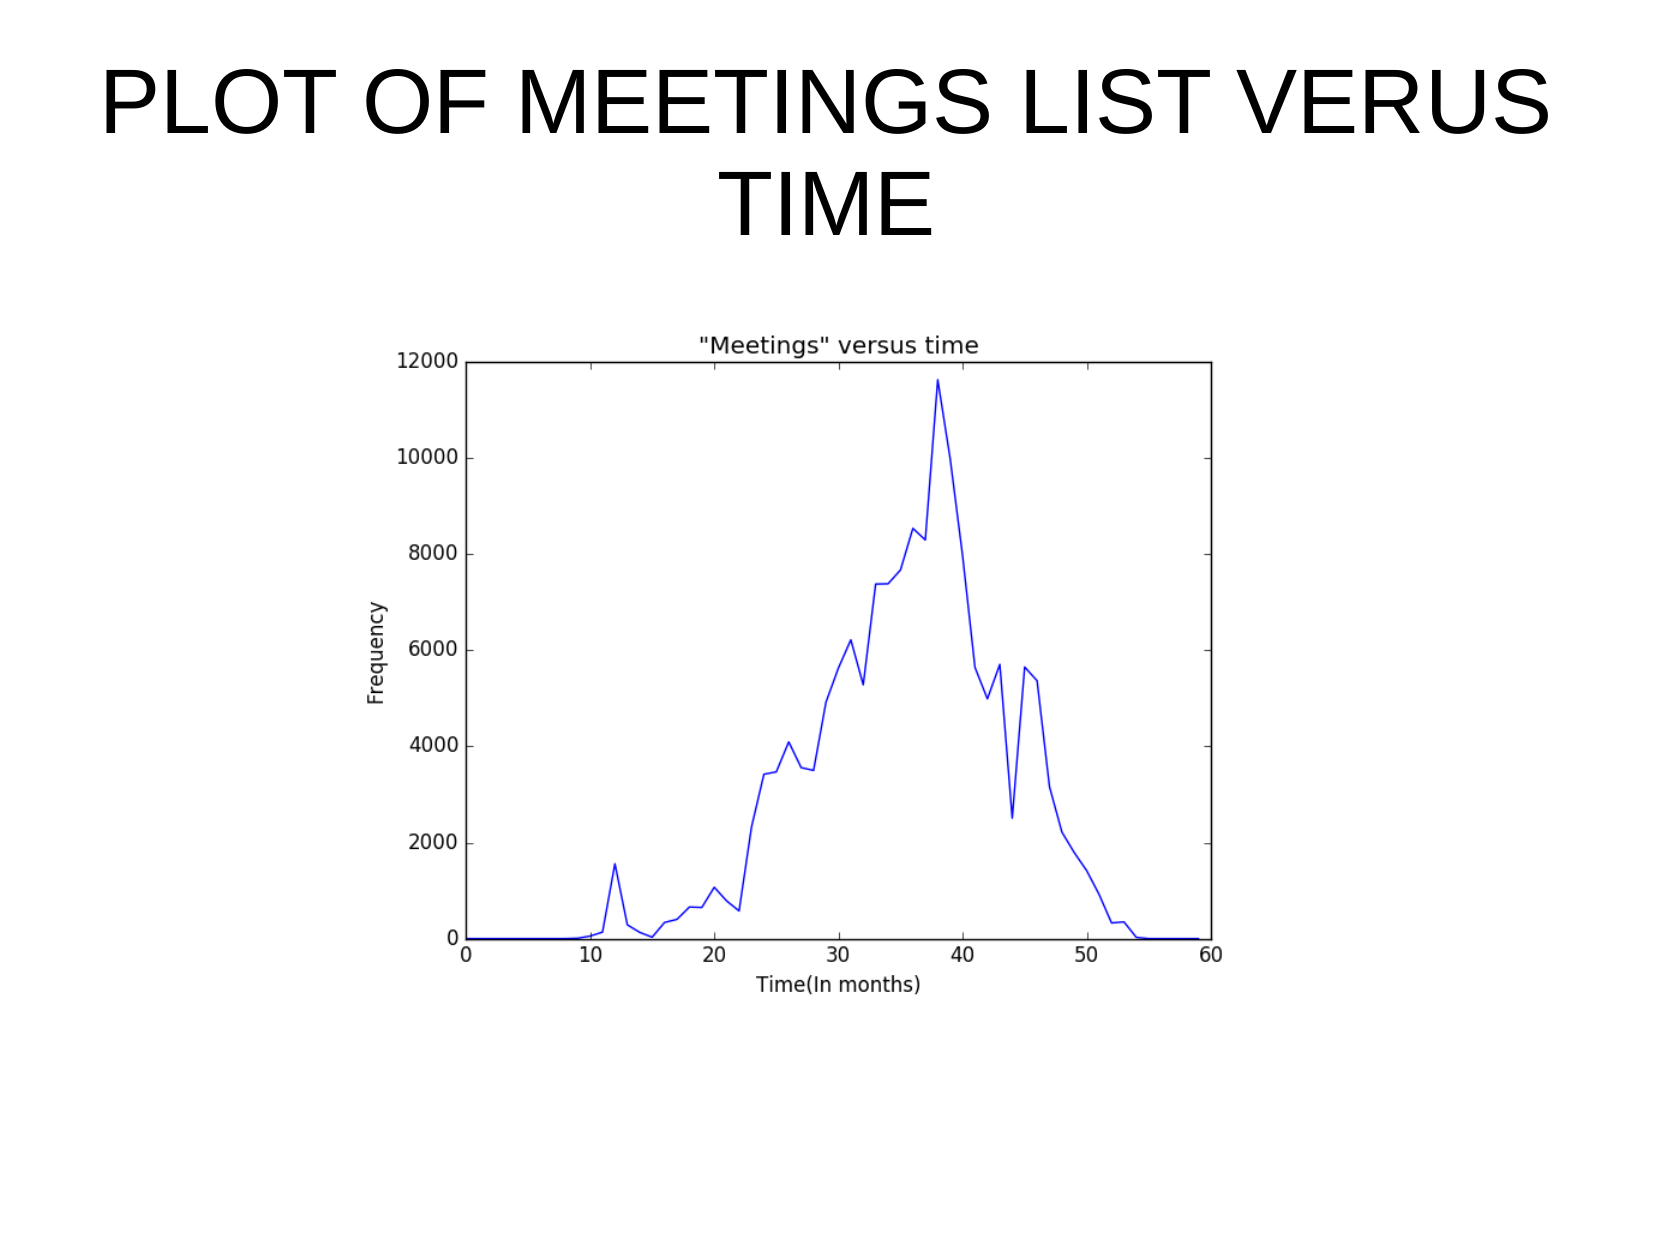

# PLOT OF MEETINGS LIST VERUS TIME